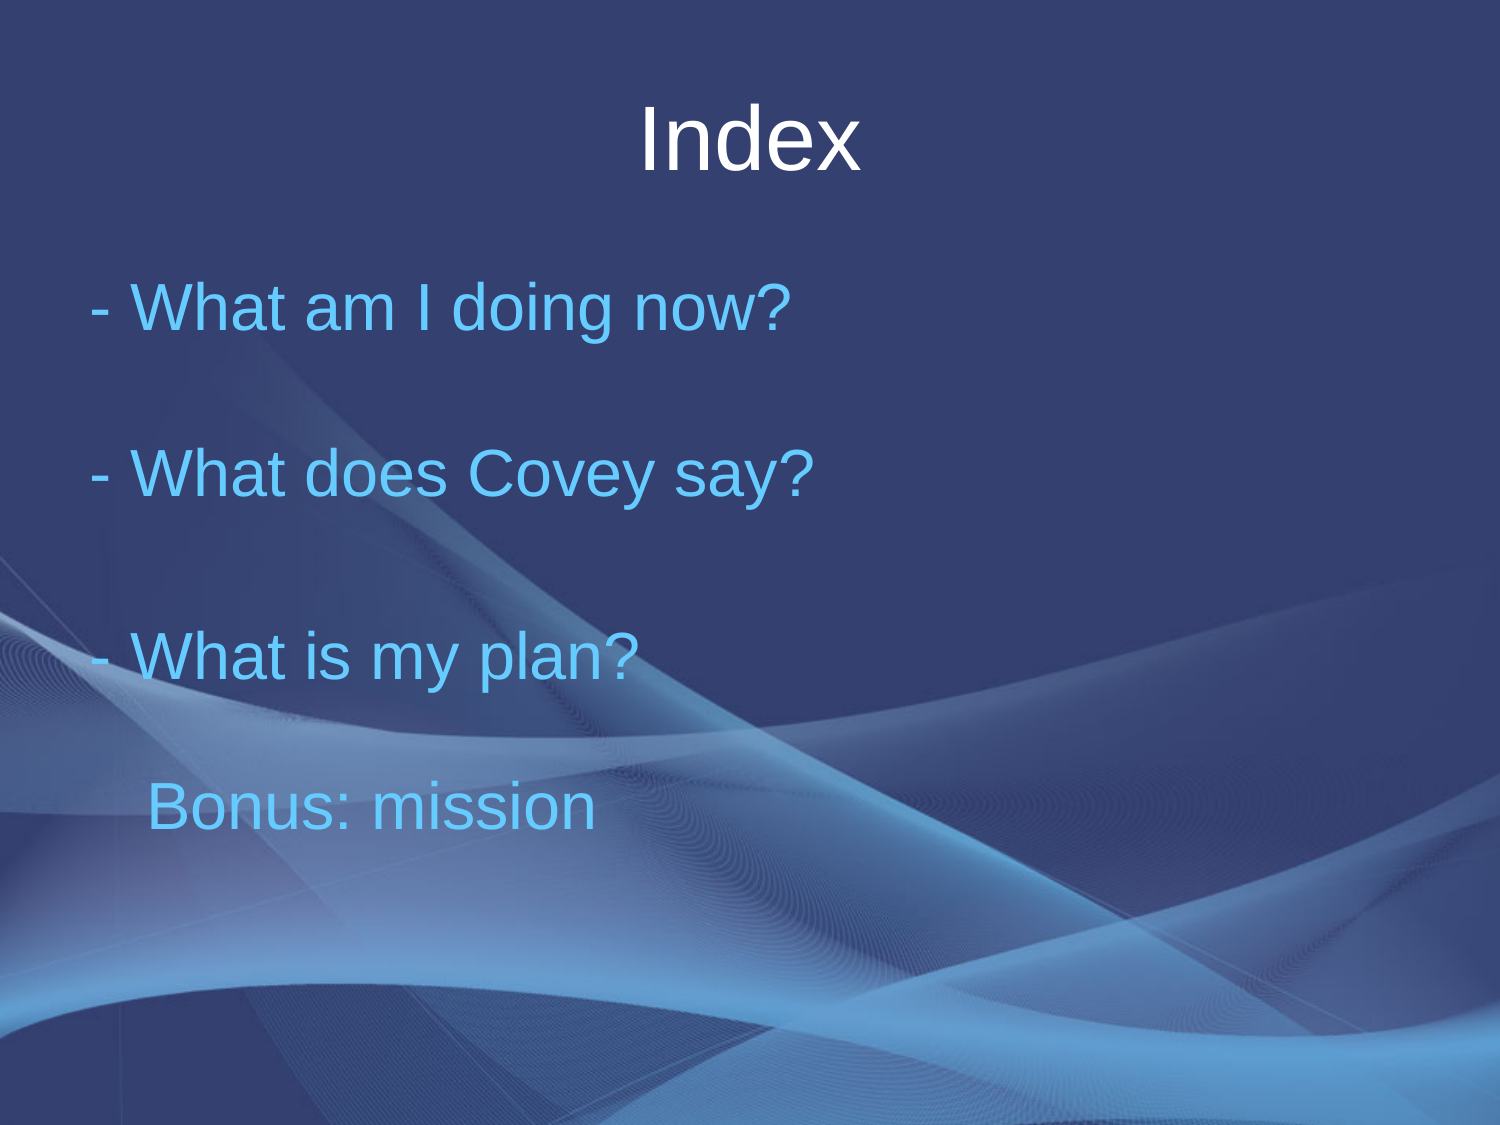

# Index
- What am I doing now?
- What does Covey say?
- What is my plan?
Bonus: mission